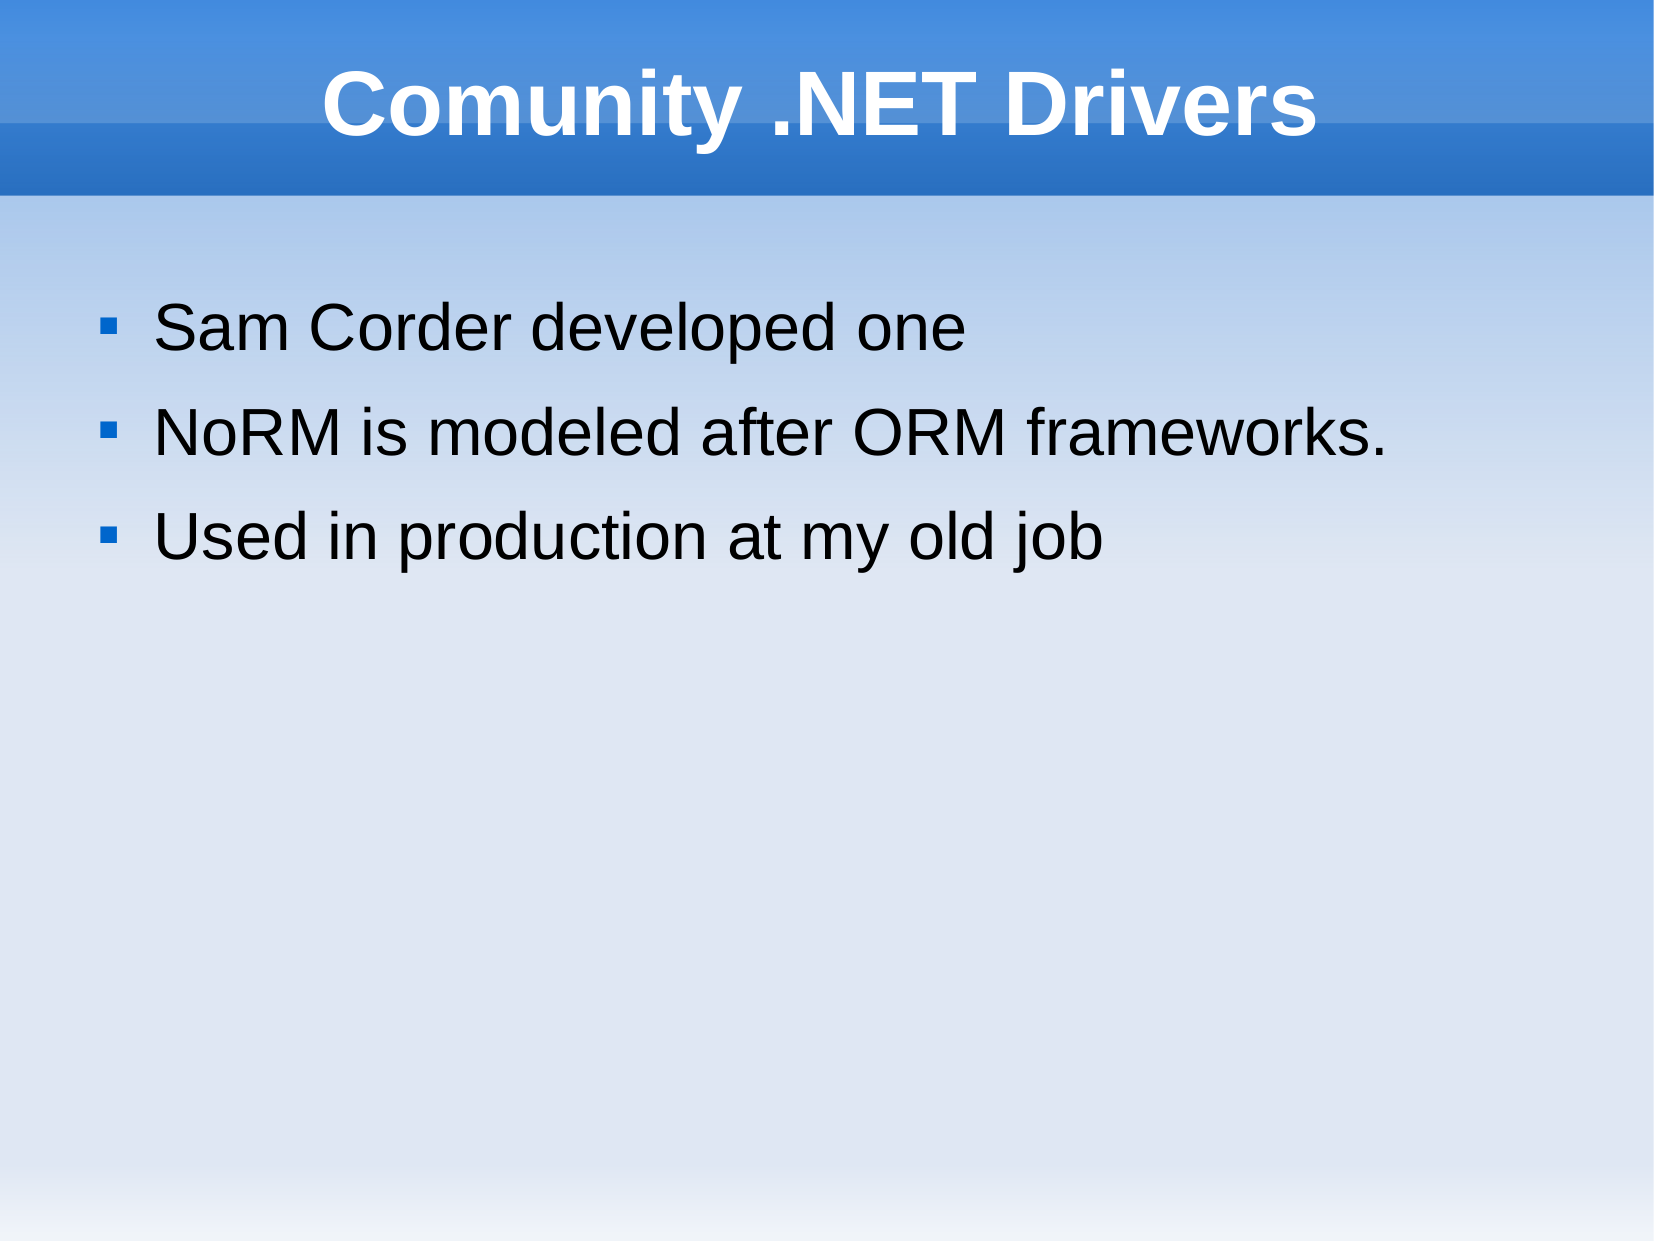

# Comunity .NET Drivers
Sam Corder developed one
NoRM is modeled after ORM frameworks.
Used in production at my old job